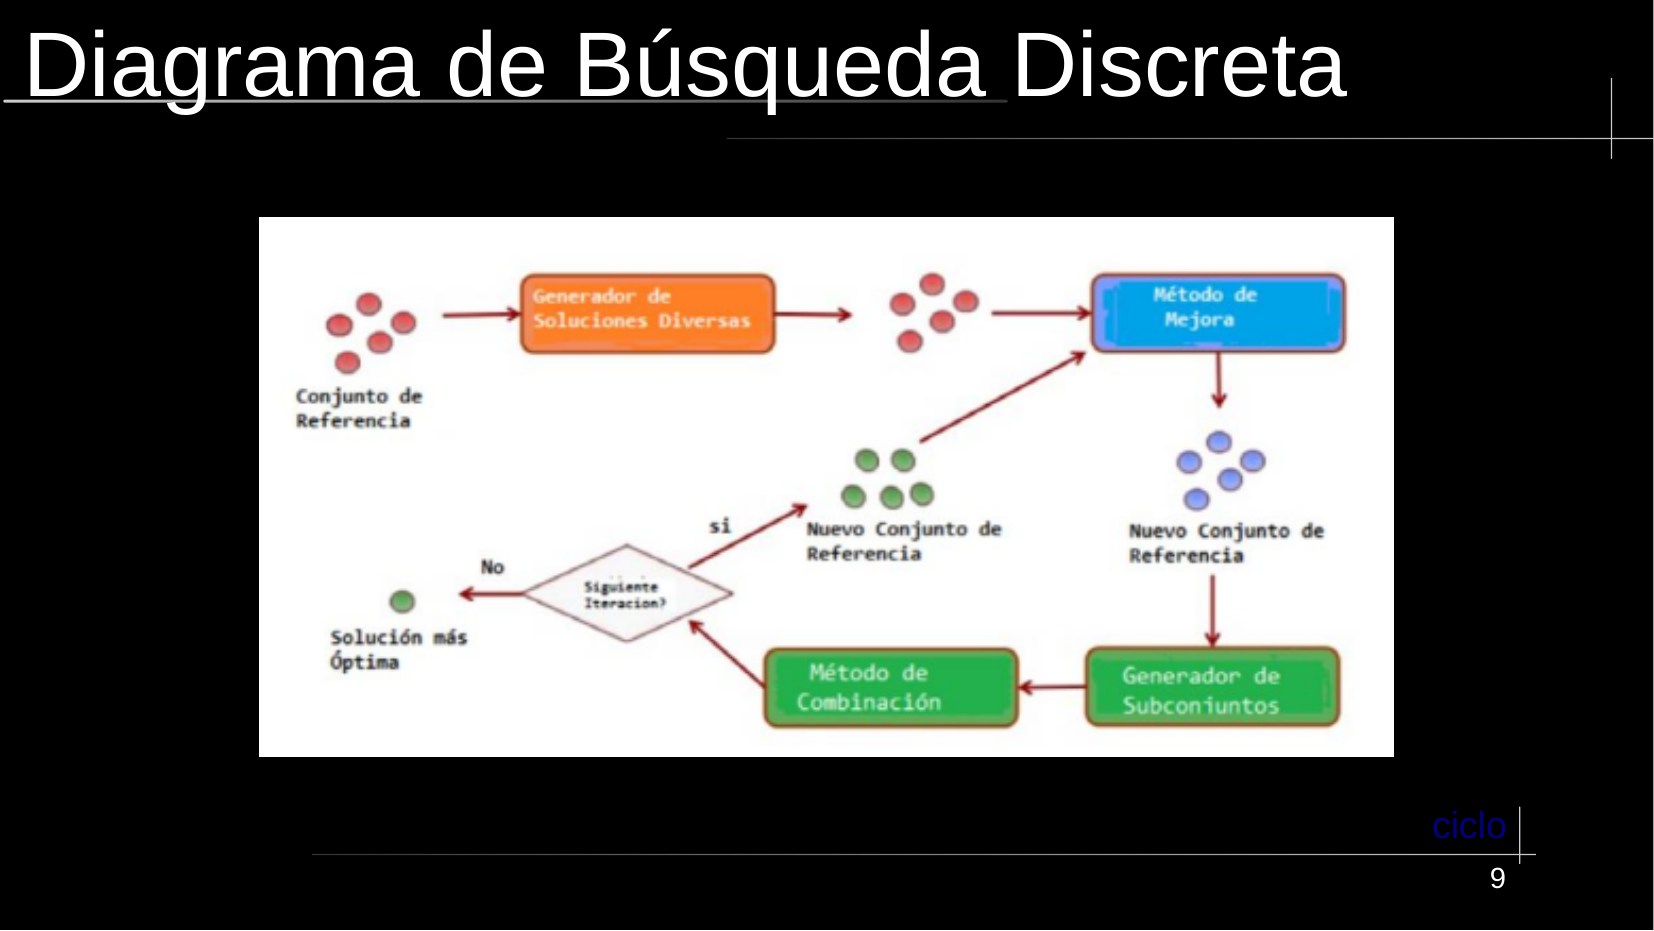

# Diagrama de Búsqueda Discreta
ciclo
9